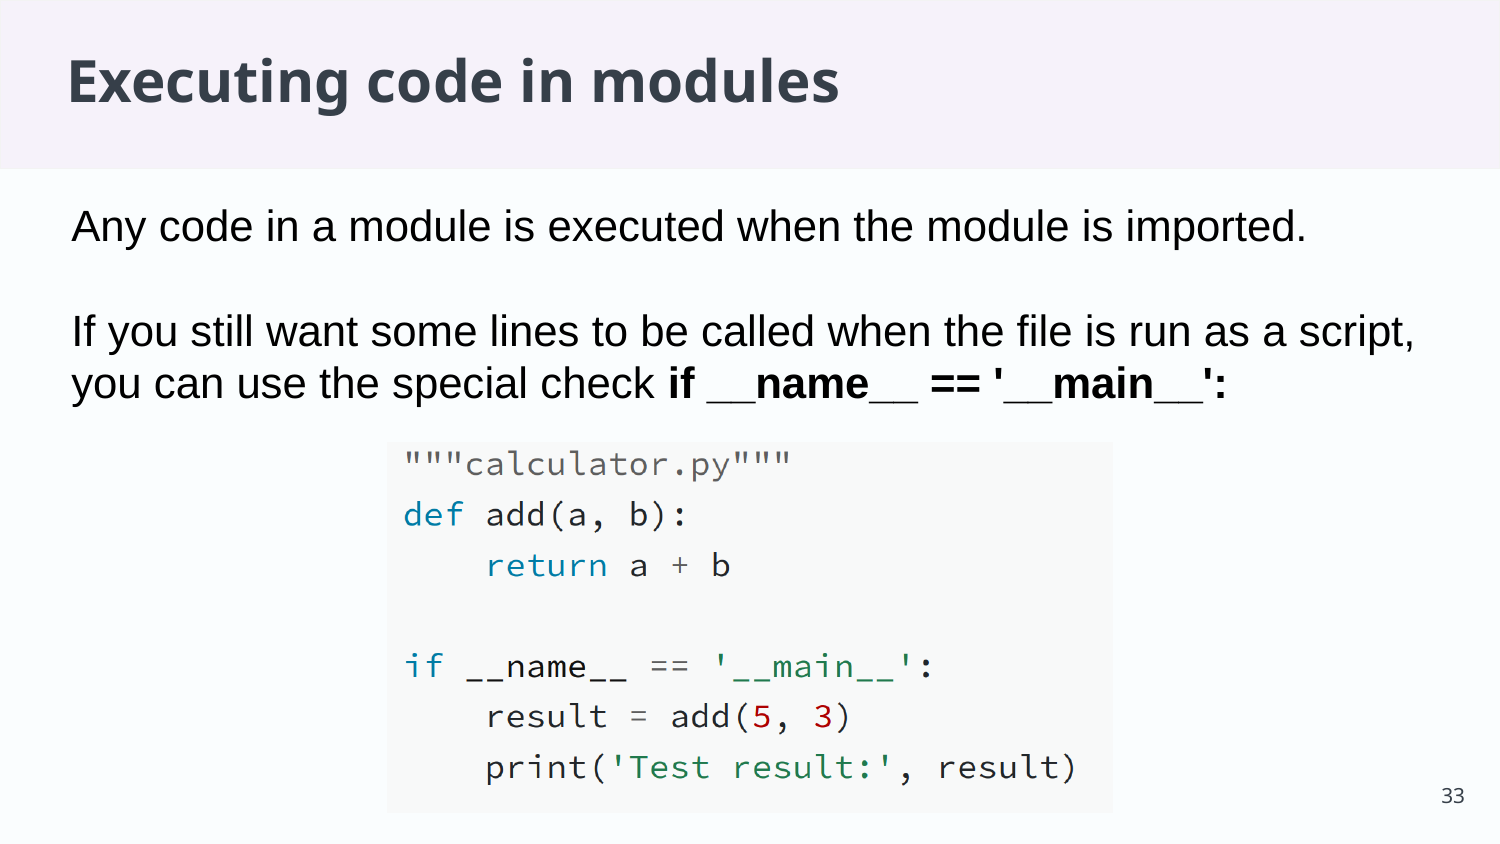

# Executing code in modules
Any code in a module is executed when the module is imported.
If you still want some lines to be called when the file is run as a script, you can use the special check if __name__ == '__main__':